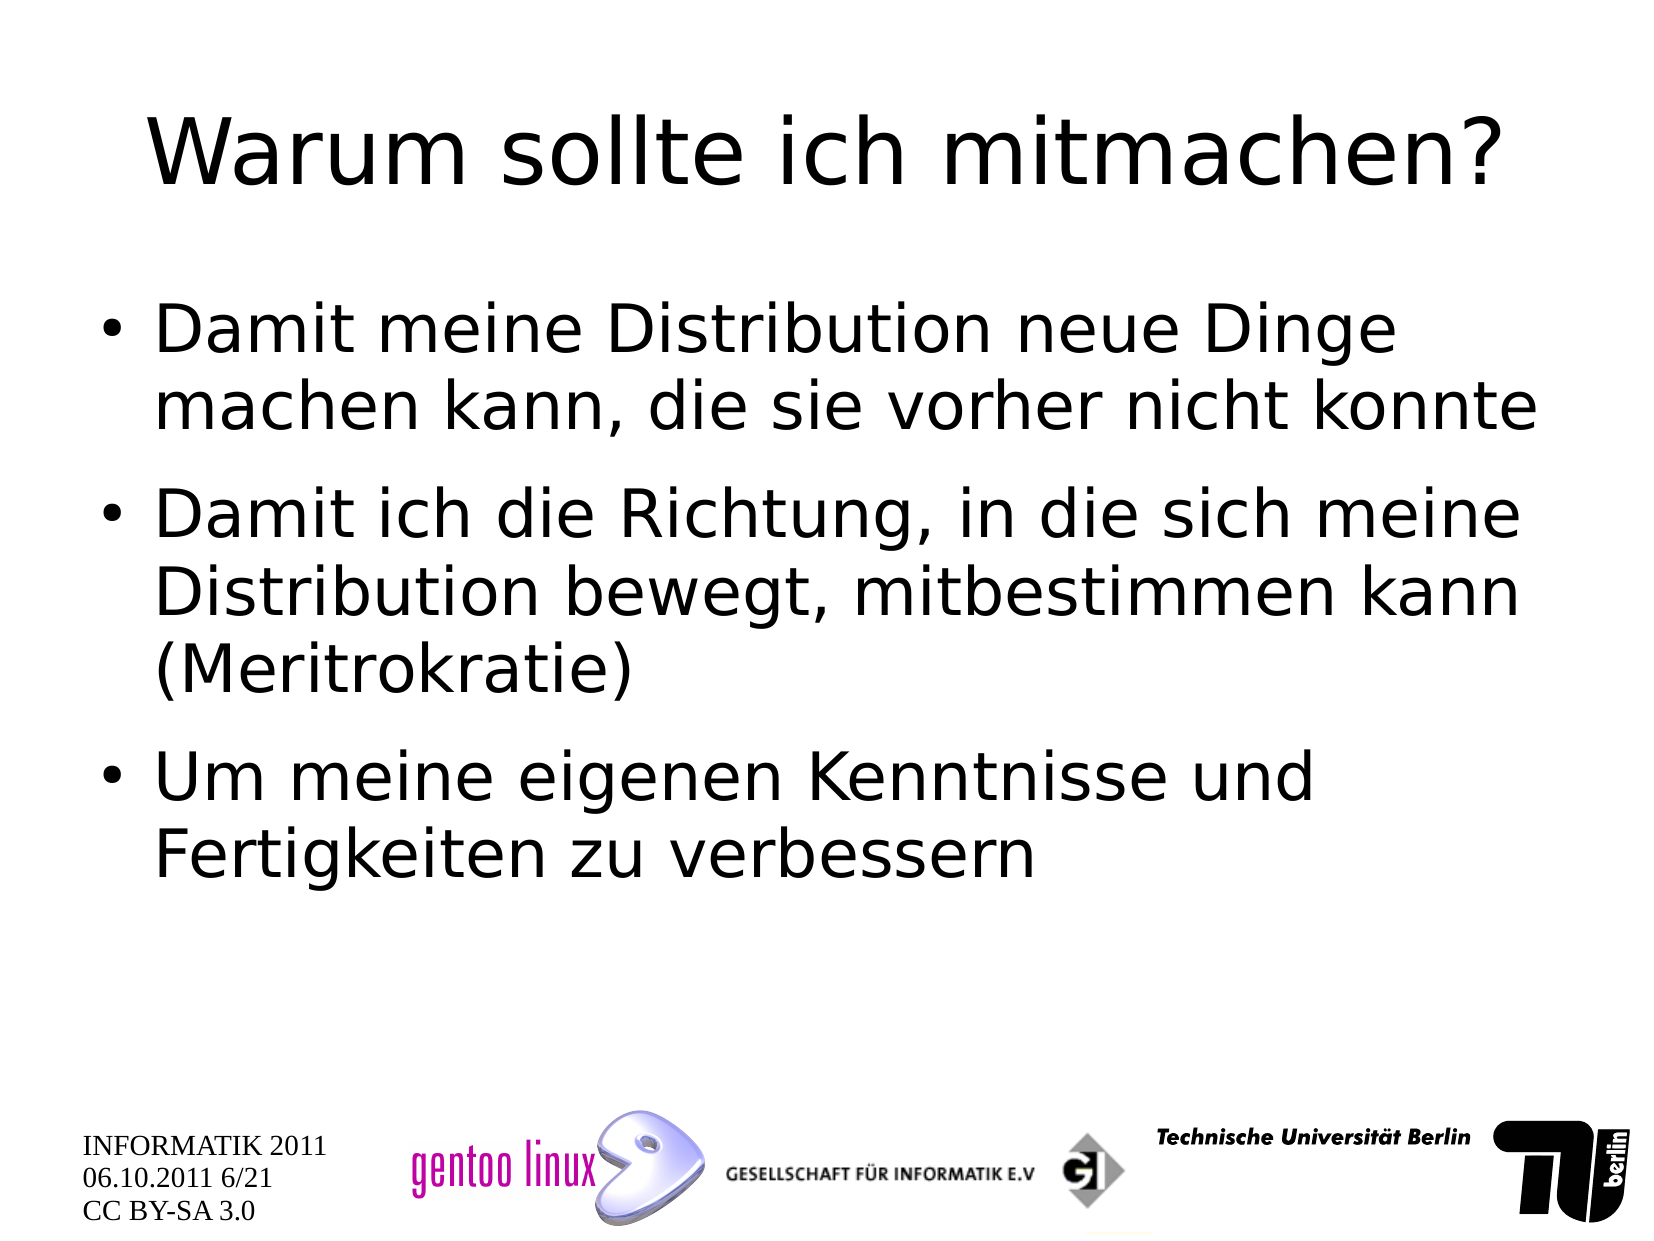

# Warum sollte ich mitmachen?
Damit meine Distribution neue Dinge machen kann, die sie vorher nicht konnte
Damit ich die Richtung, in die sich meine Distribution bewegt, mitbestimmen kann (Meritrokratie)
Um meine eigenen Kenntnisse und Fertigkeiten zu verbessern